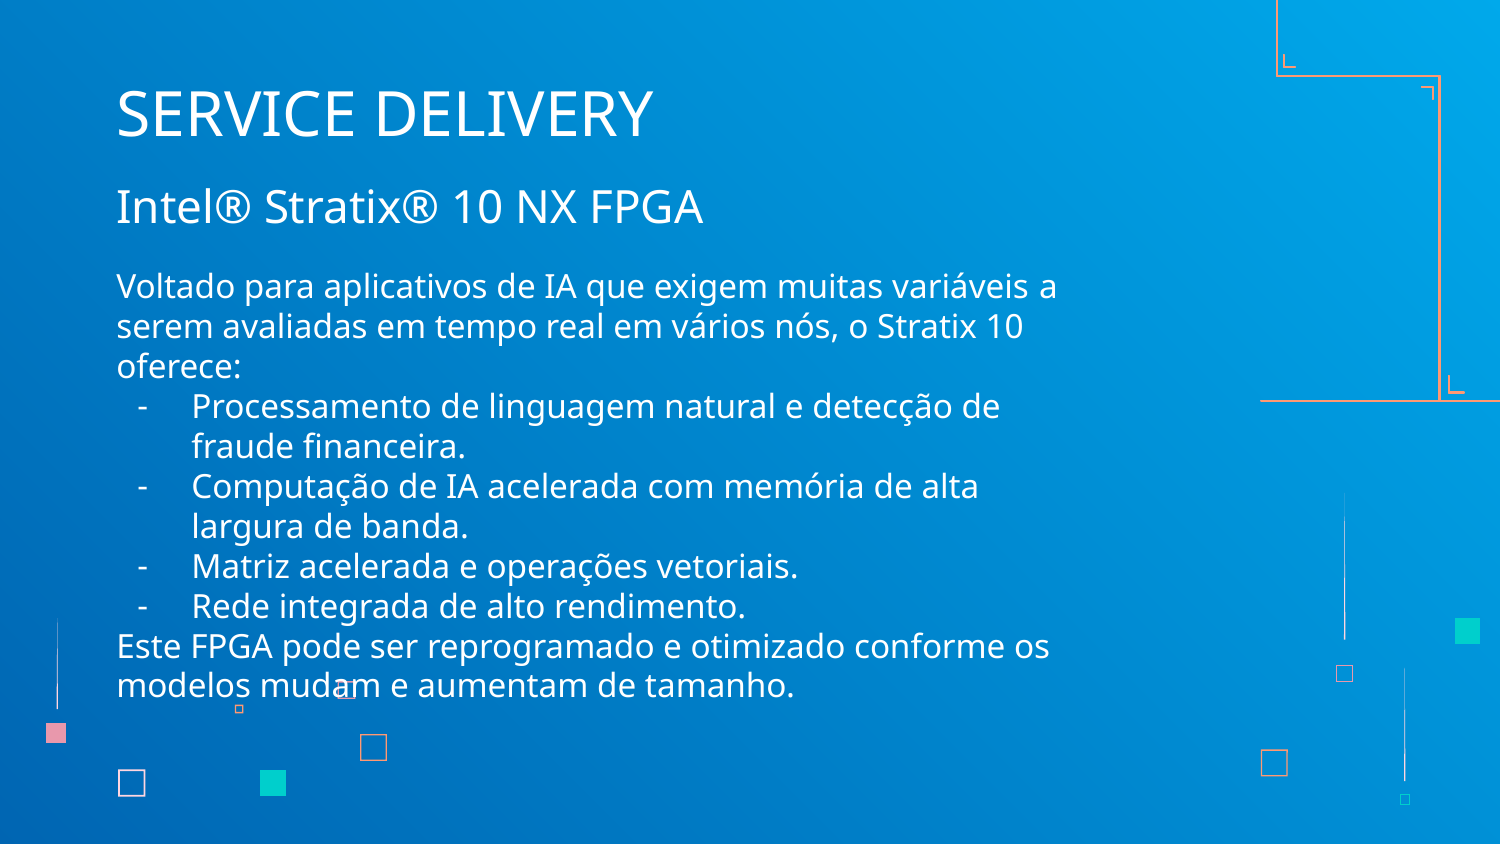

SERVICE DELIVERY
Intel® Stratix® 10 NX FPGA
# Voltado para aplicativos de IA que exigem muitas variáveis ​​a serem avaliadas em tempo real em vários nós, o Stratix 10 oferece:
Processamento de linguagem natural e detecção de fraude financeira.
Computação de IA acelerada com memória de alta largura de banda.
Matriz acelerada e operações vetoriais.
Rede integrada de alto rendimento.
Este FPGA pode ser reprogramado e otimizado conforme os modelos mudam e aumentam de tamanho.